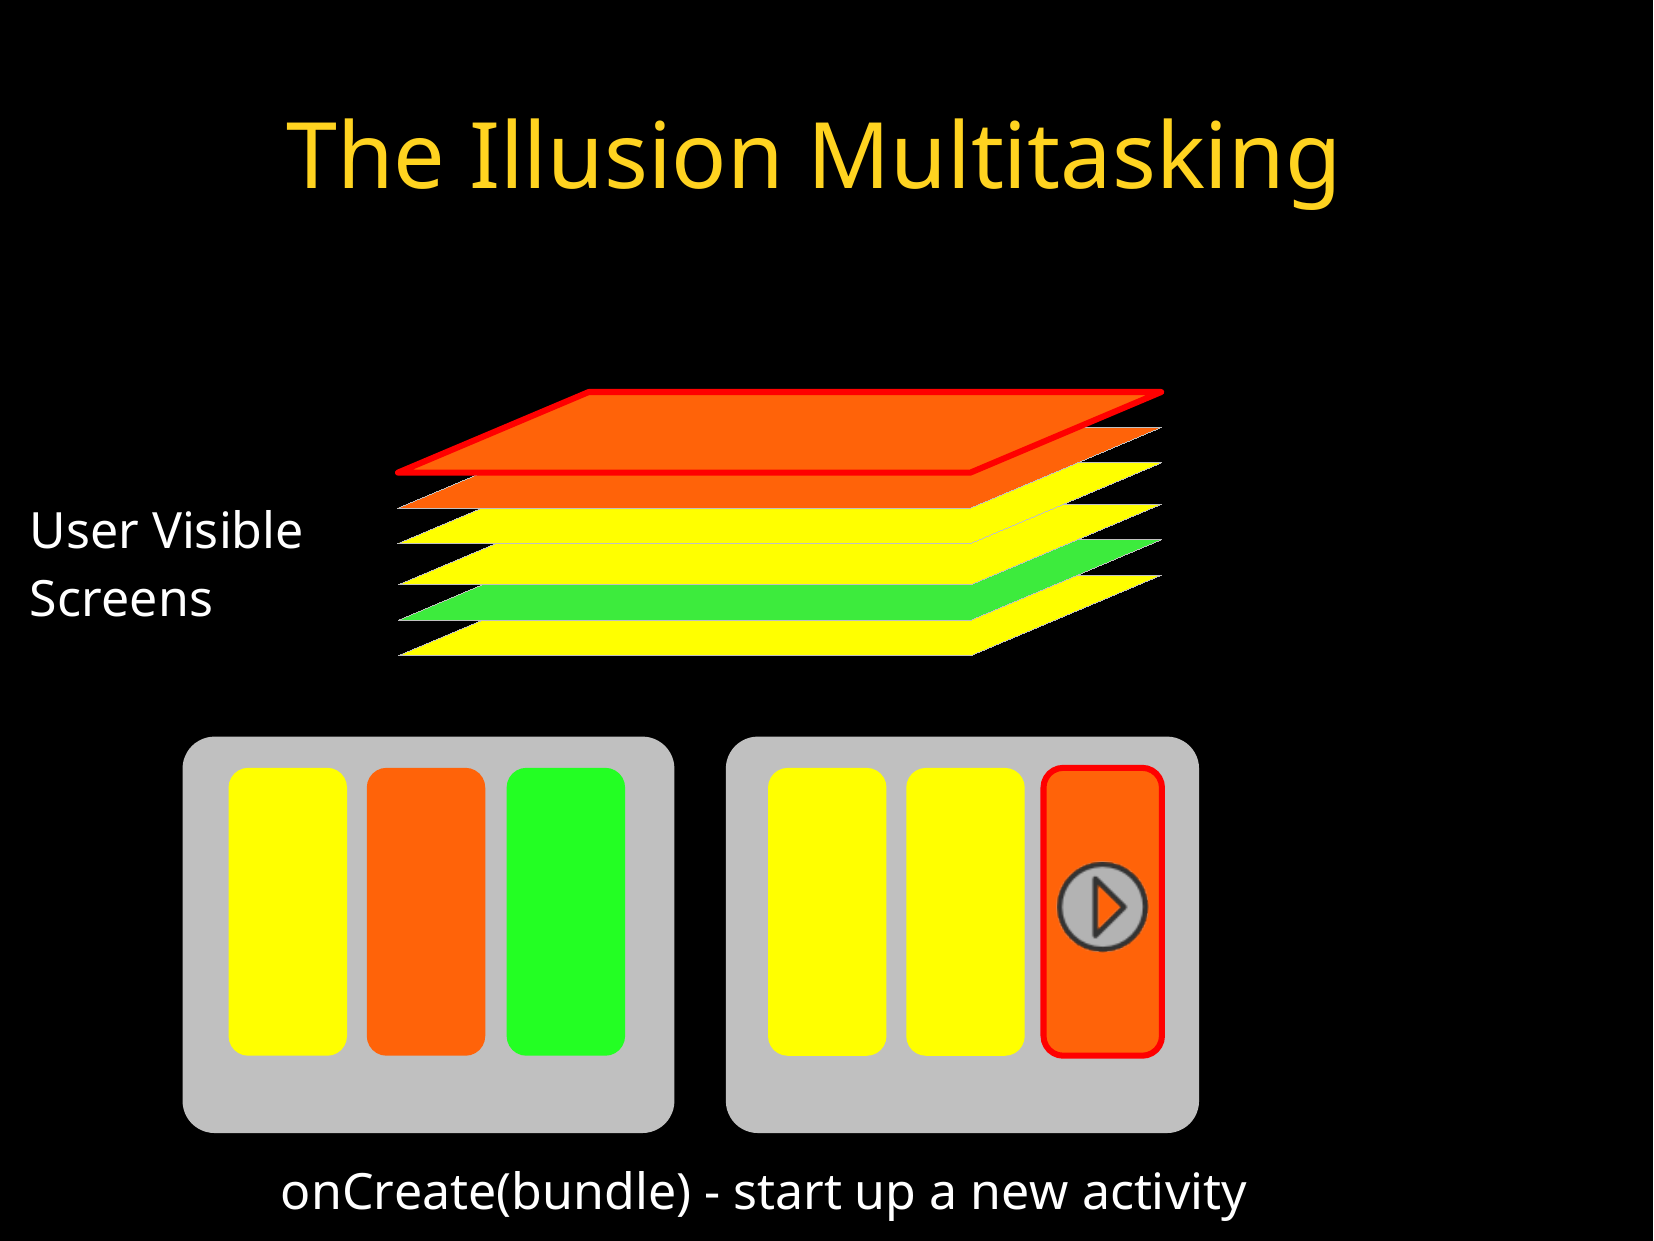

# The Illusion Multitasking
User Visible
Screens
onCreate(bundle) - start up a new activity